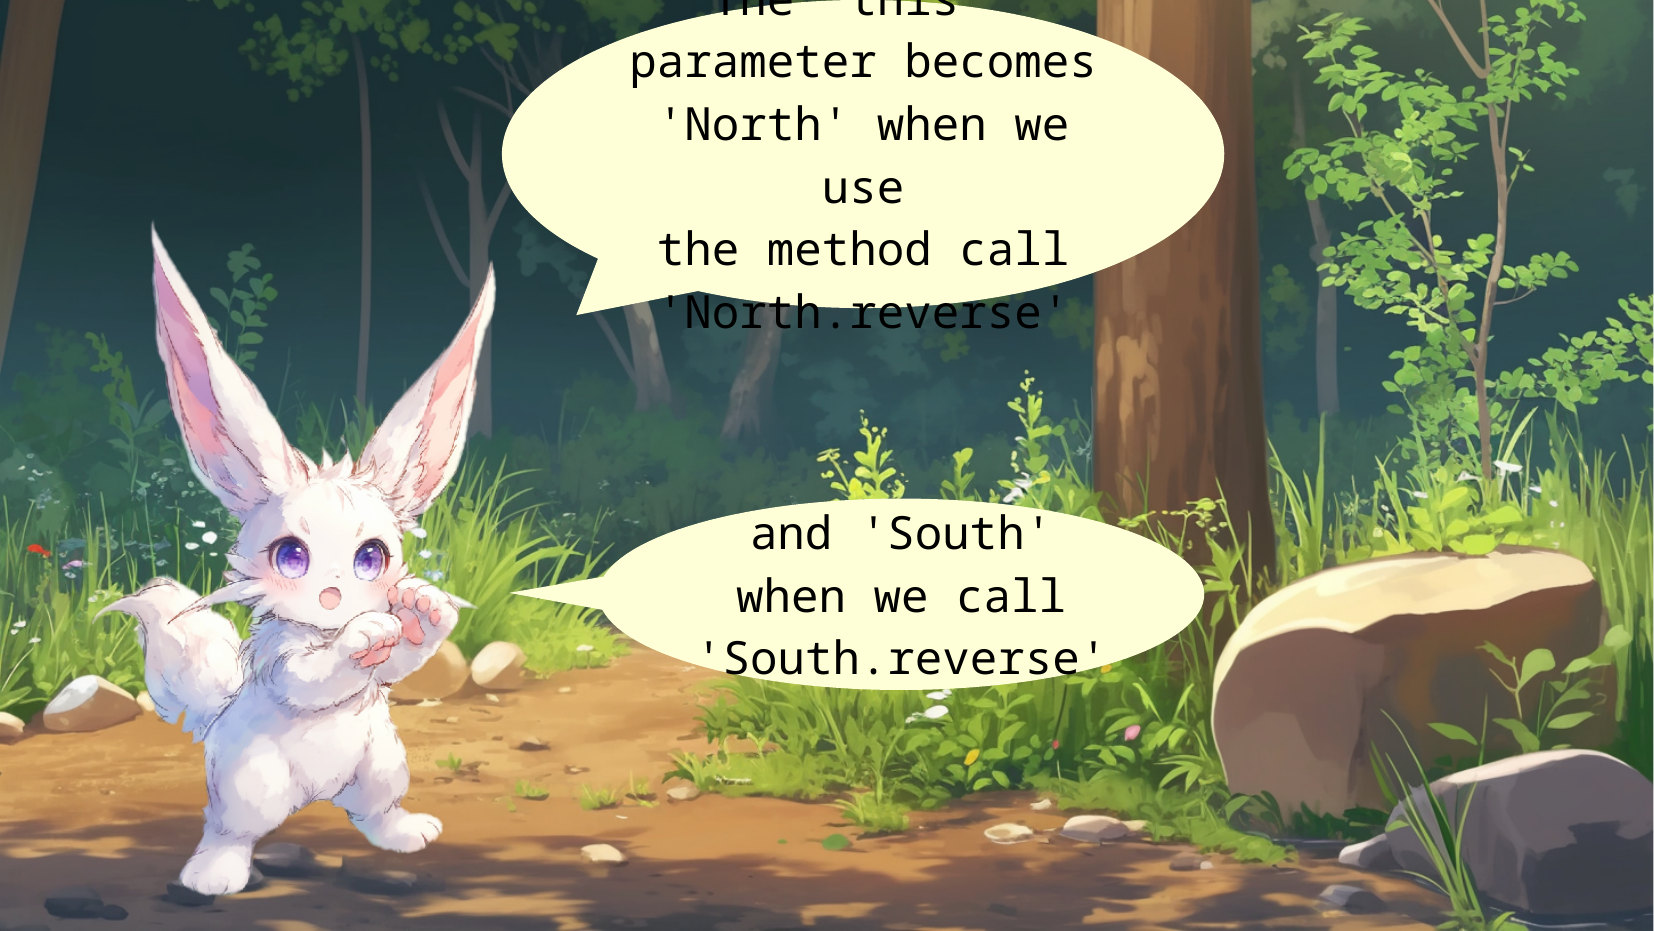

The 'this'
parameter becomes 'North' when we use
the method call 'North.reverse'
and 'South'
when we call 'South.reverse'